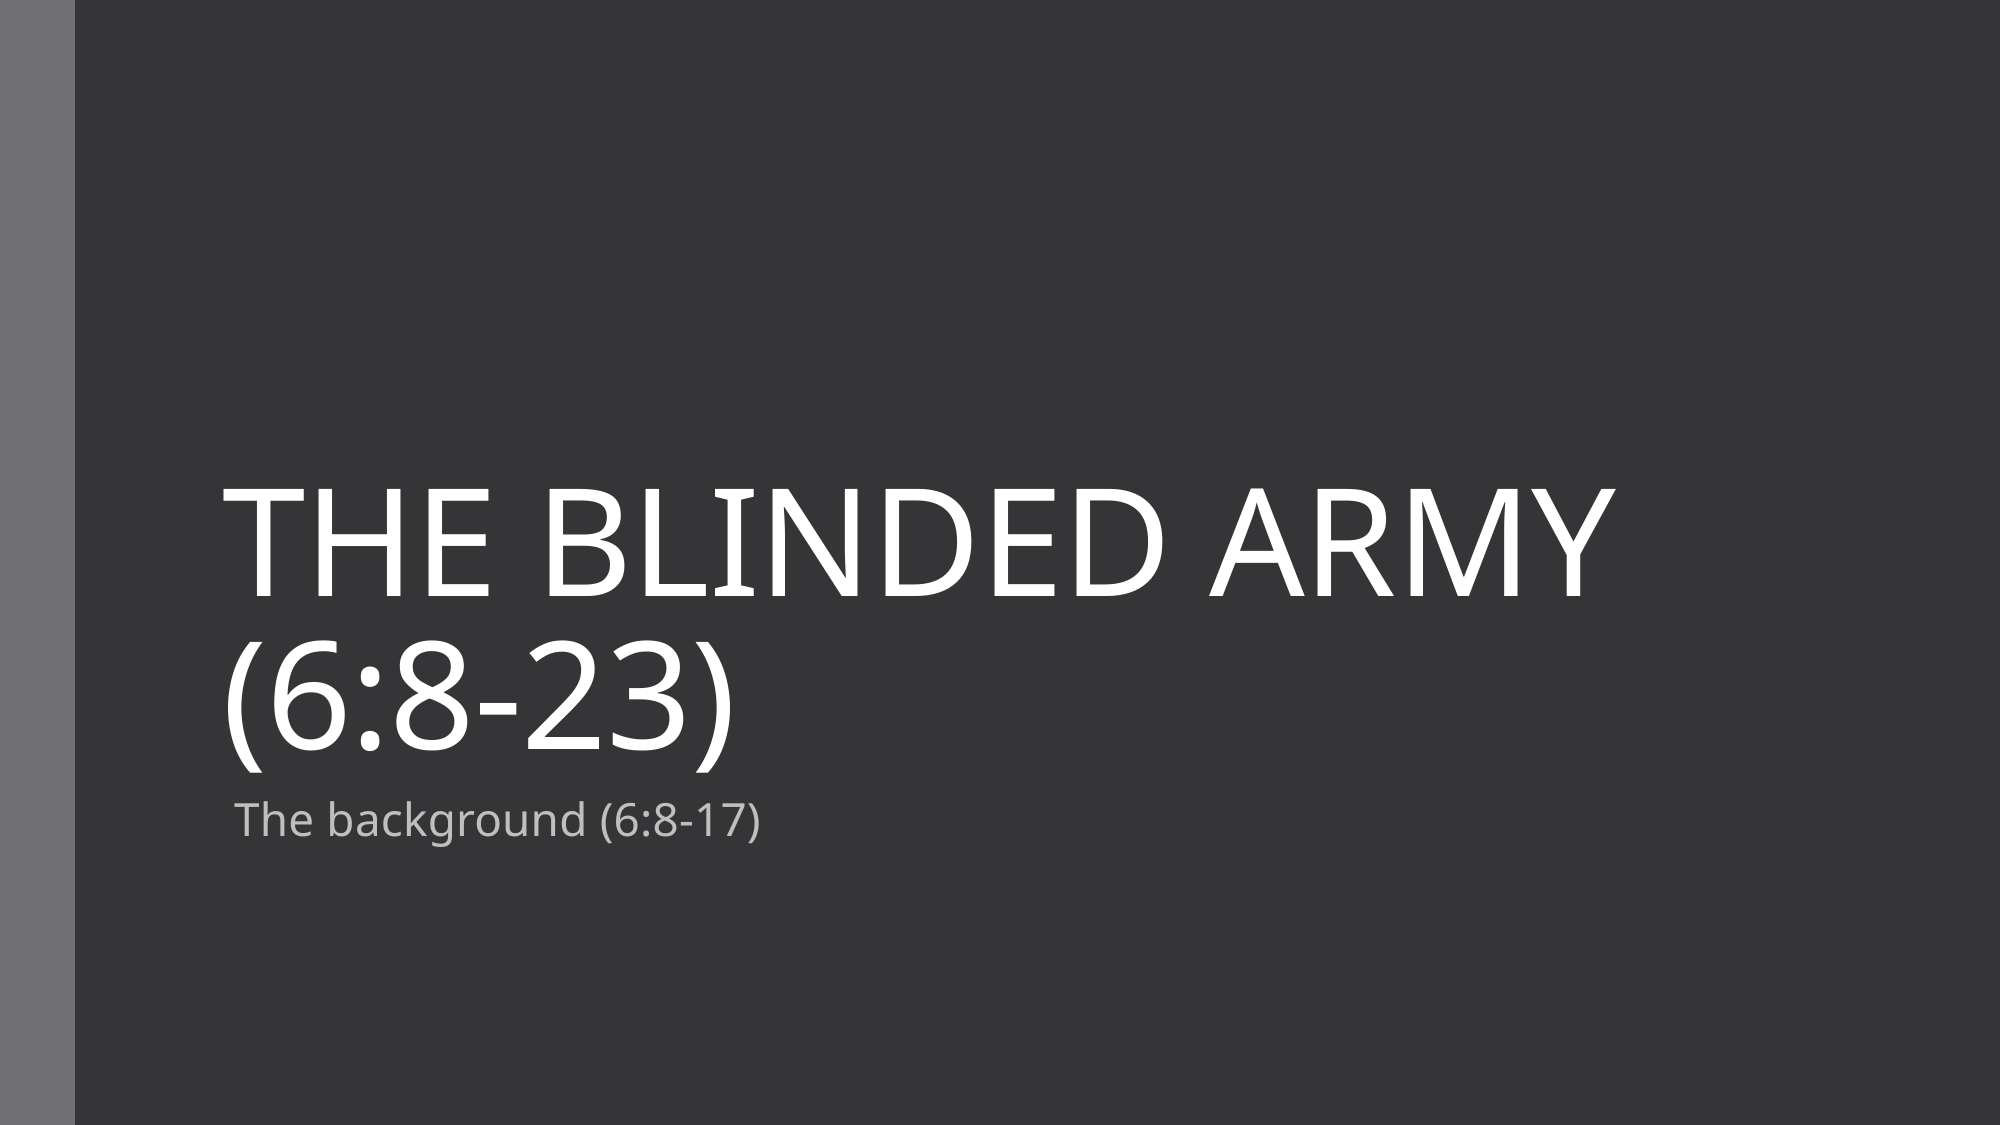

# THE BLINDED ARMY (6:8-23)
 The background (6:8-17)